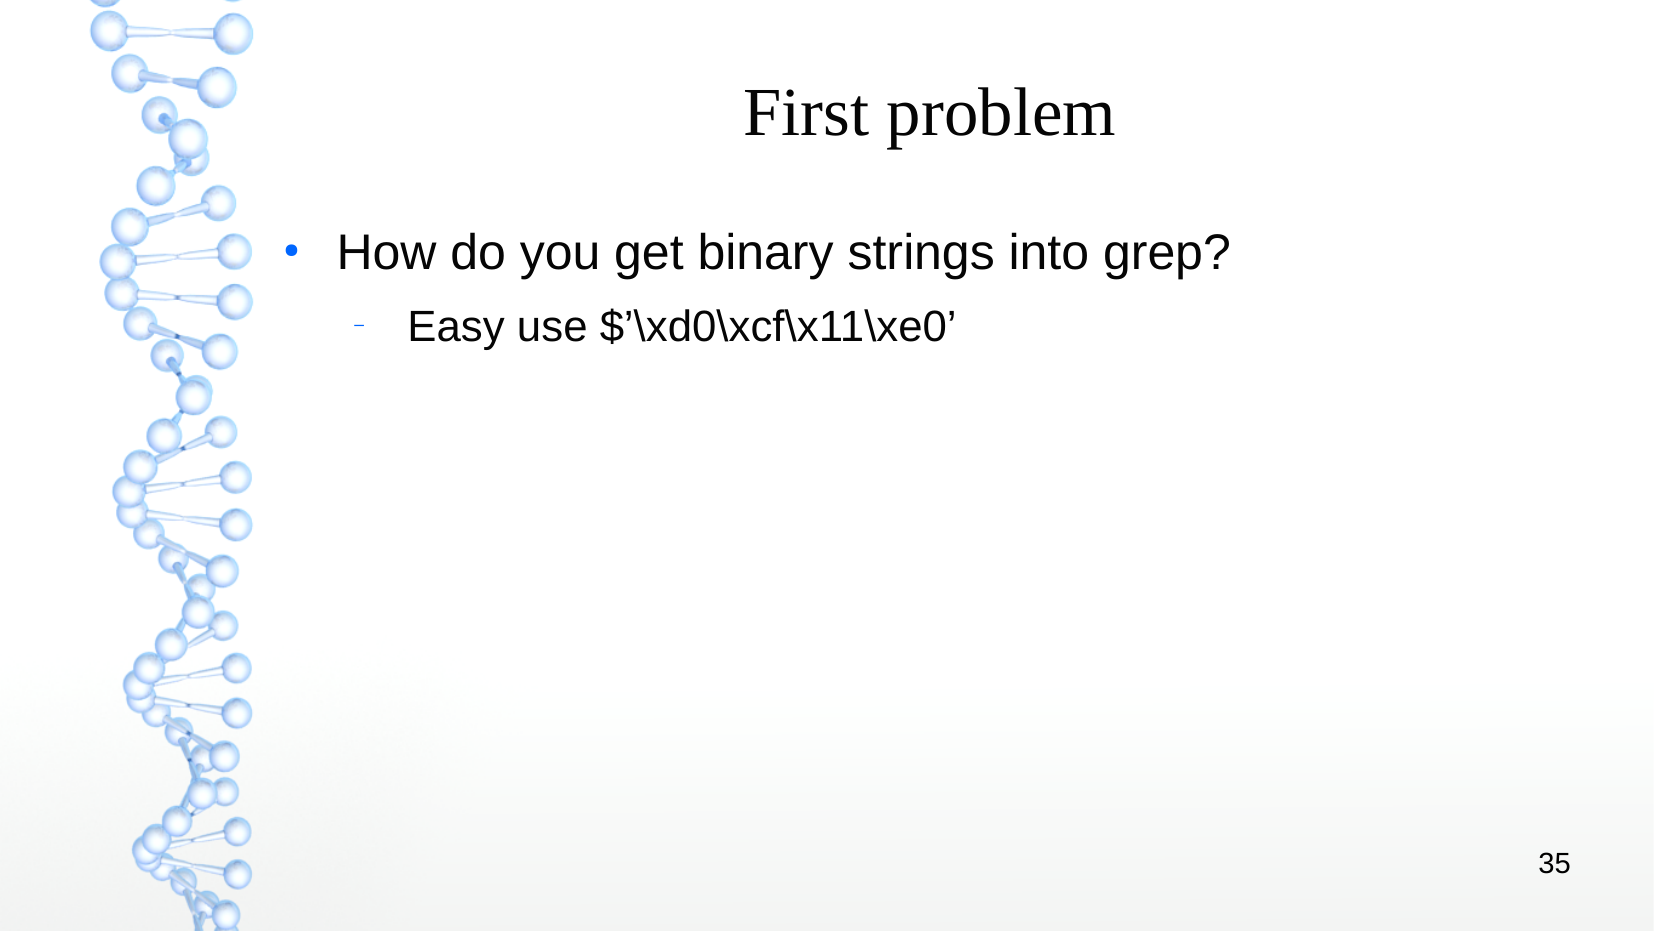

# First problem
How do you get binary strings into grep?
Easy use $’\xd0\xcf\x11\xe0’
35